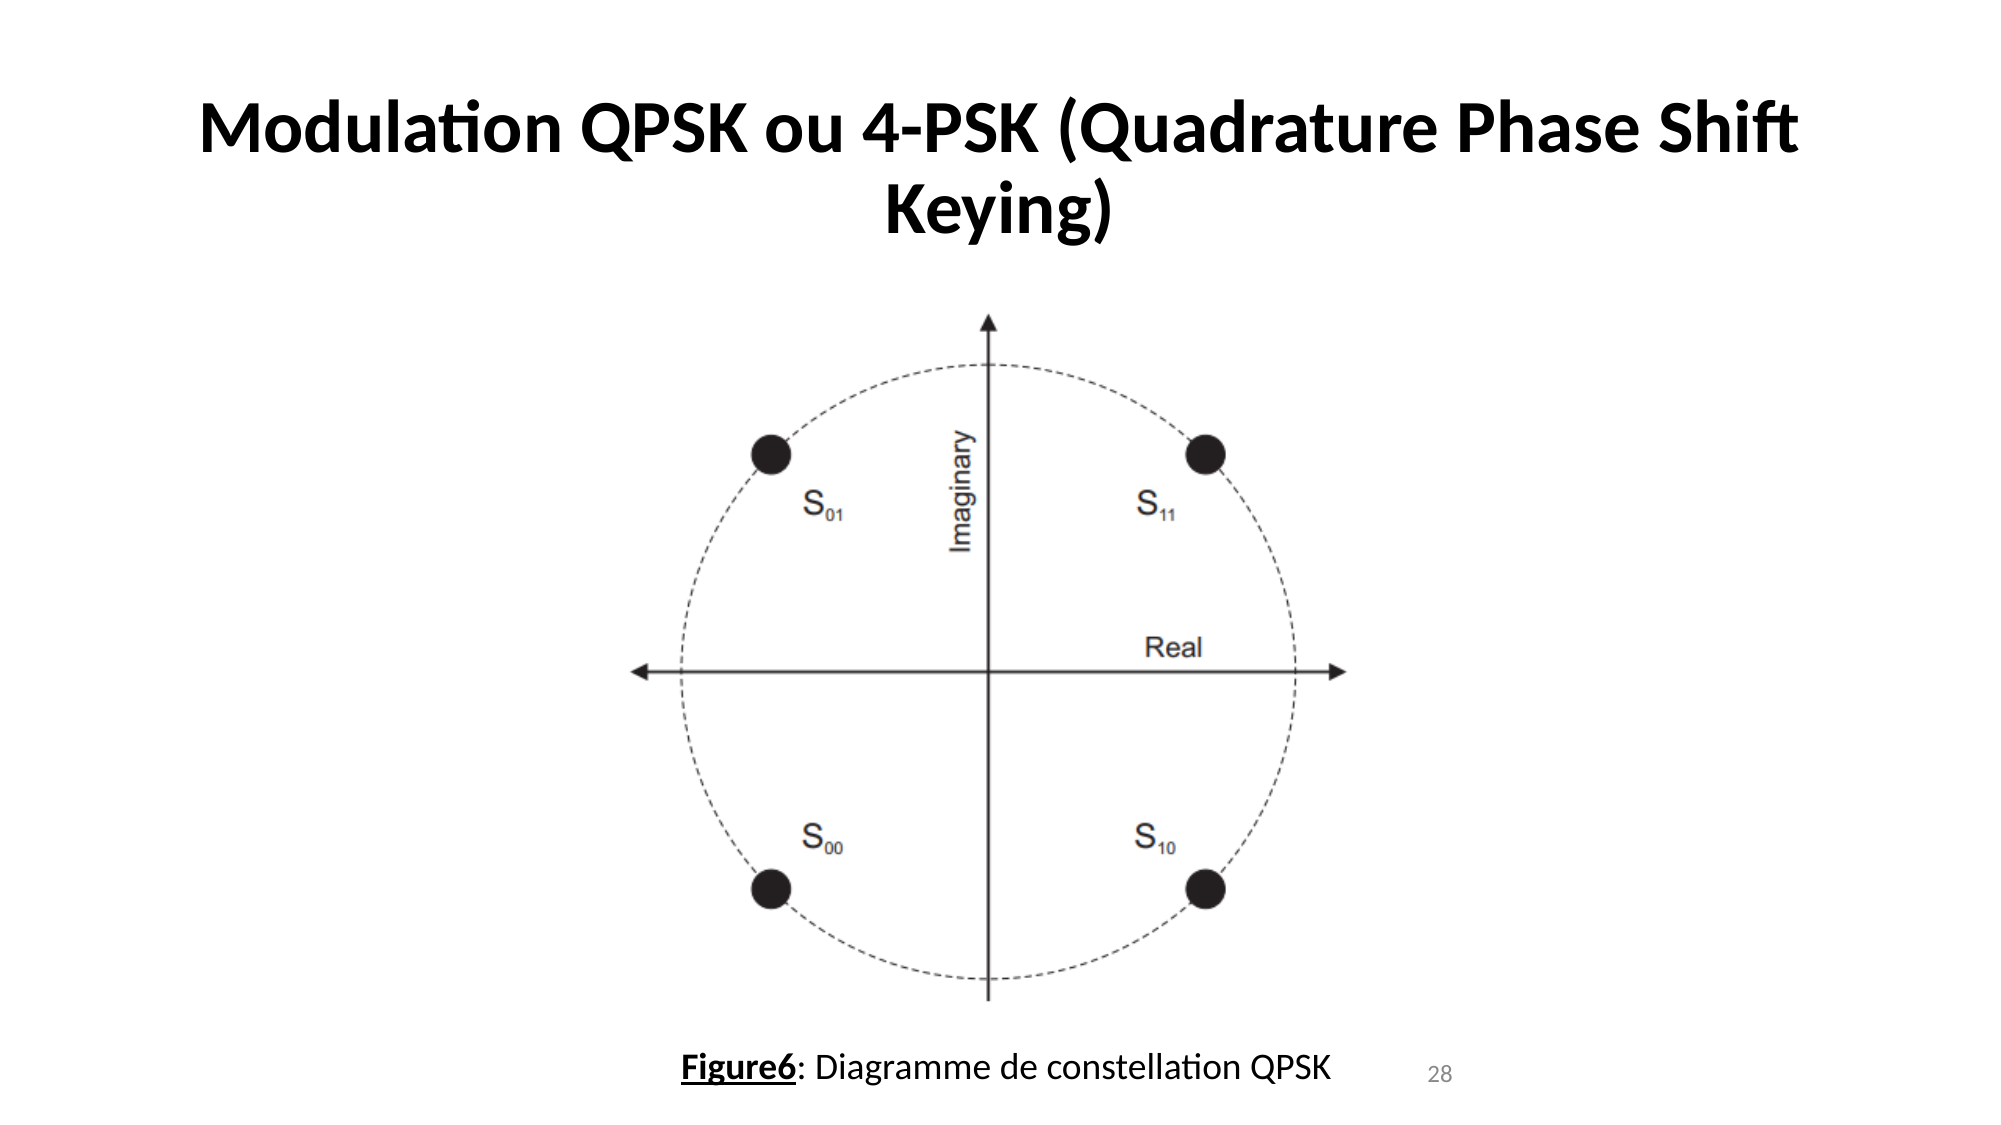

# Modulation QPSK ou 4-PSK (Quadrature Phase Shift Keying)
Figure6: Diagramme de constellation QPSK